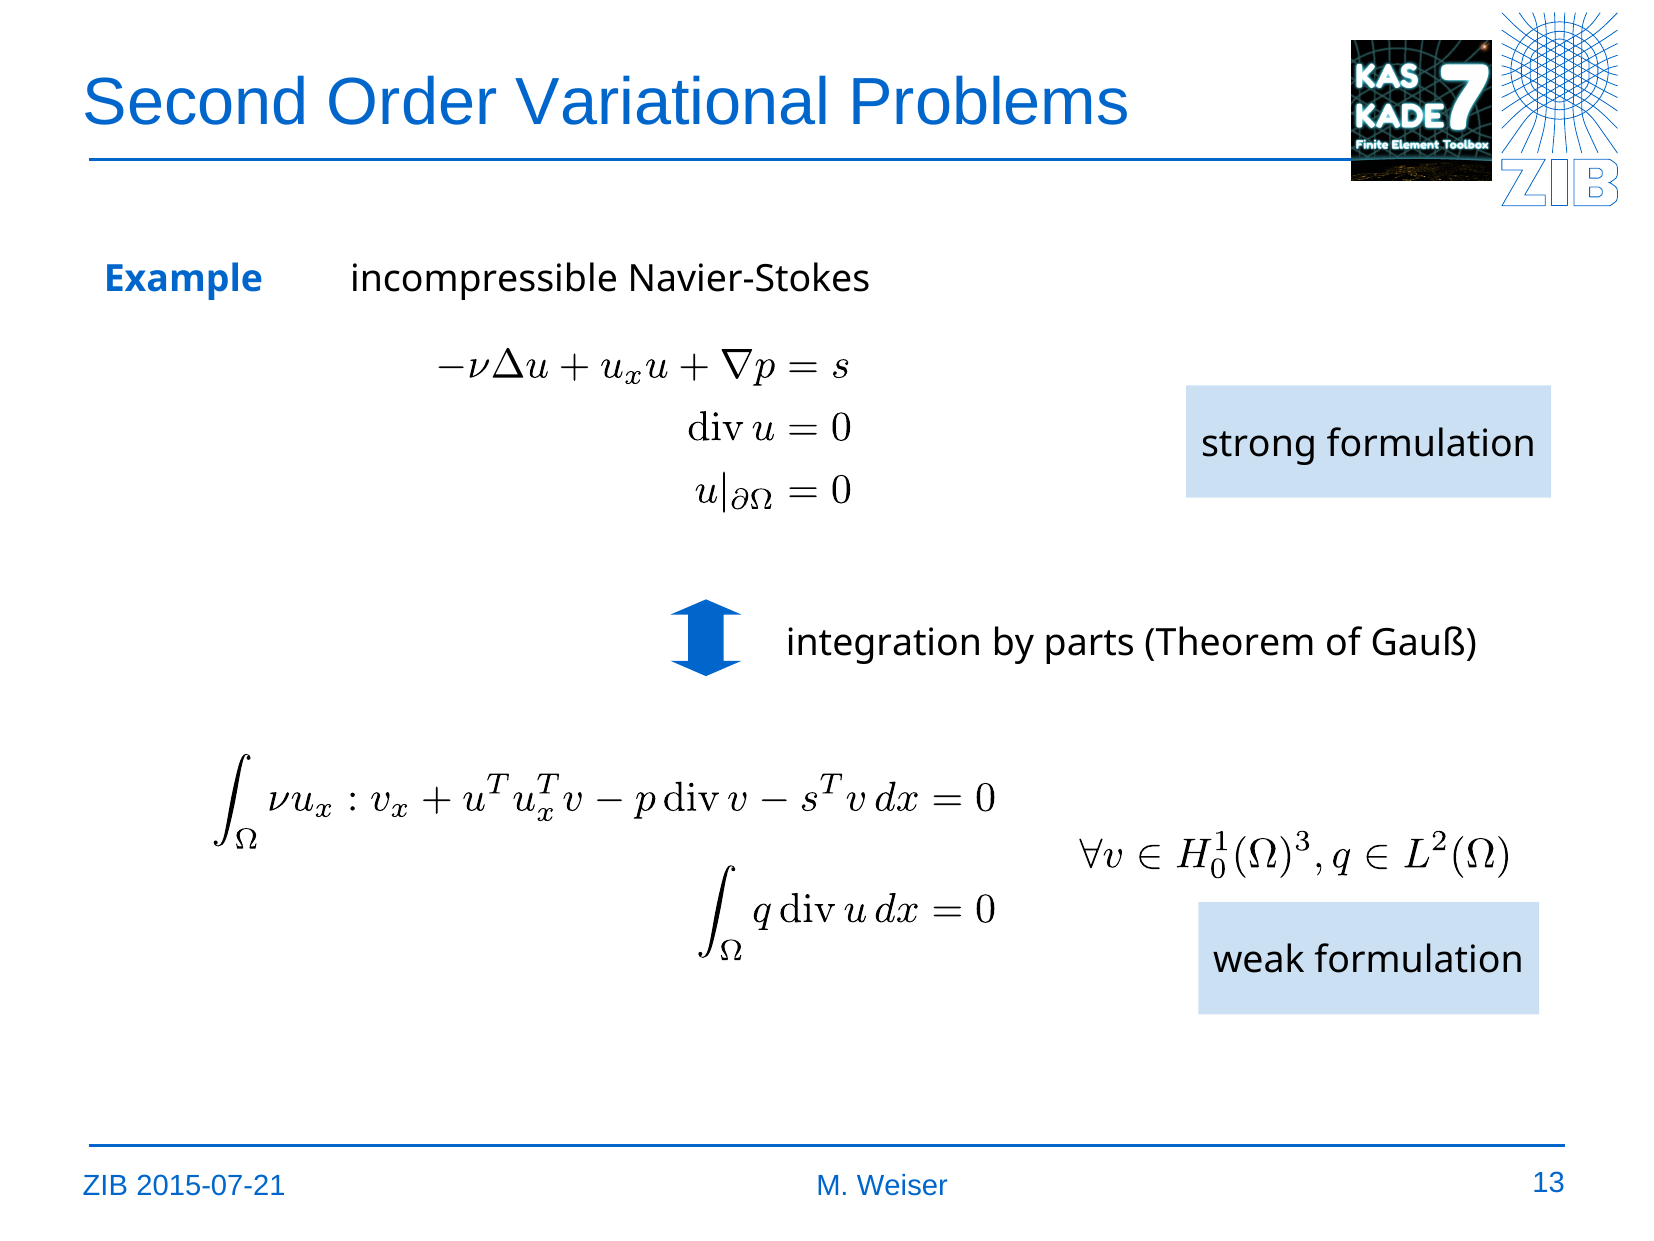

# Second Order Variational Problems
Example
incompressible Navier-Stokes
strong formulation
integration by parts (Theorem of Gauß)
weak formulation
13
ZIB 2015-07-21
M. Weiser